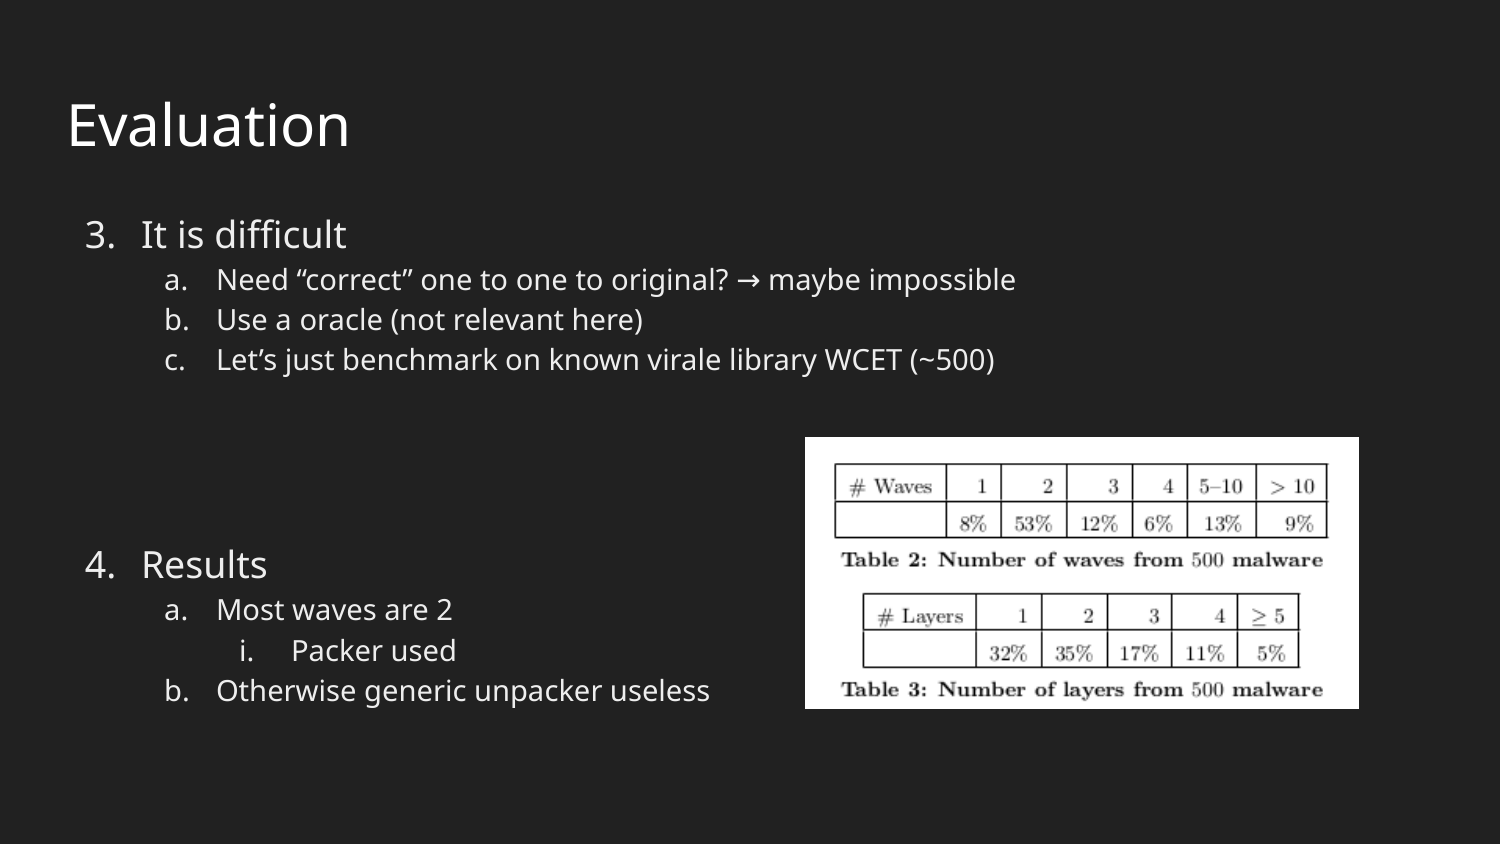

# Evaluation
It is difficult
Need “correct” one to one to original? → maybe impossible
Use a oracle (not relevant here)
Let’s just benchmark on known virale library WCET (~500)
Results
Most waves are 2
Packer used
Otherwise generic unpacker useless